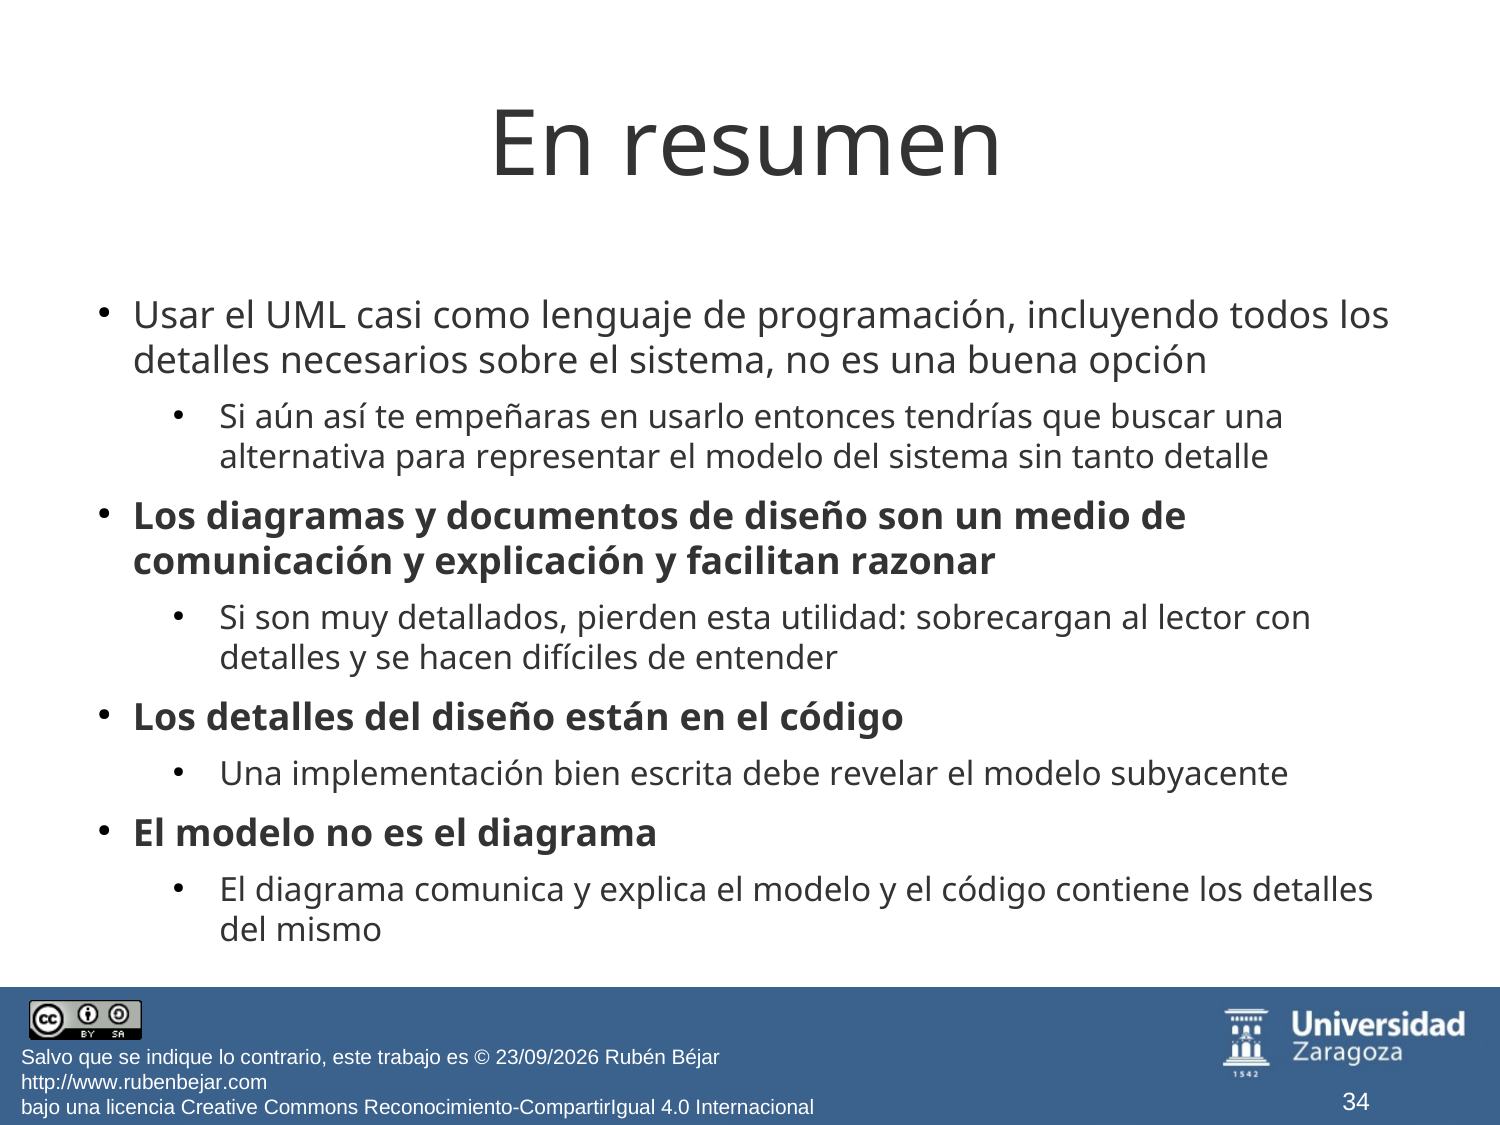

# En resumen
Usar el UML casi como lenguaje de programación, incluyendo todos los detalles necesarios sobre el sistema, no es una buena opción
Si aún así te empeñaras en usarlo entonces tendrías que buscar una alternativa para representar el modelo del sistema sin tanto detalle
Los diagramas y documentos de diseño son un medio de comunicación y explicación y facilitan razonar
Si son muy detallados, pierden esta utilidad: sobrecargan al lector con detalles y se hacen difíciles de entender
Los detalles del diseño están en el código
Una implementación bien escrita debe revelar el modelo subyacente
El modelo no es el diagrama
El diagrama comunica y explica el modelo y el código contiene los detalles del mismo